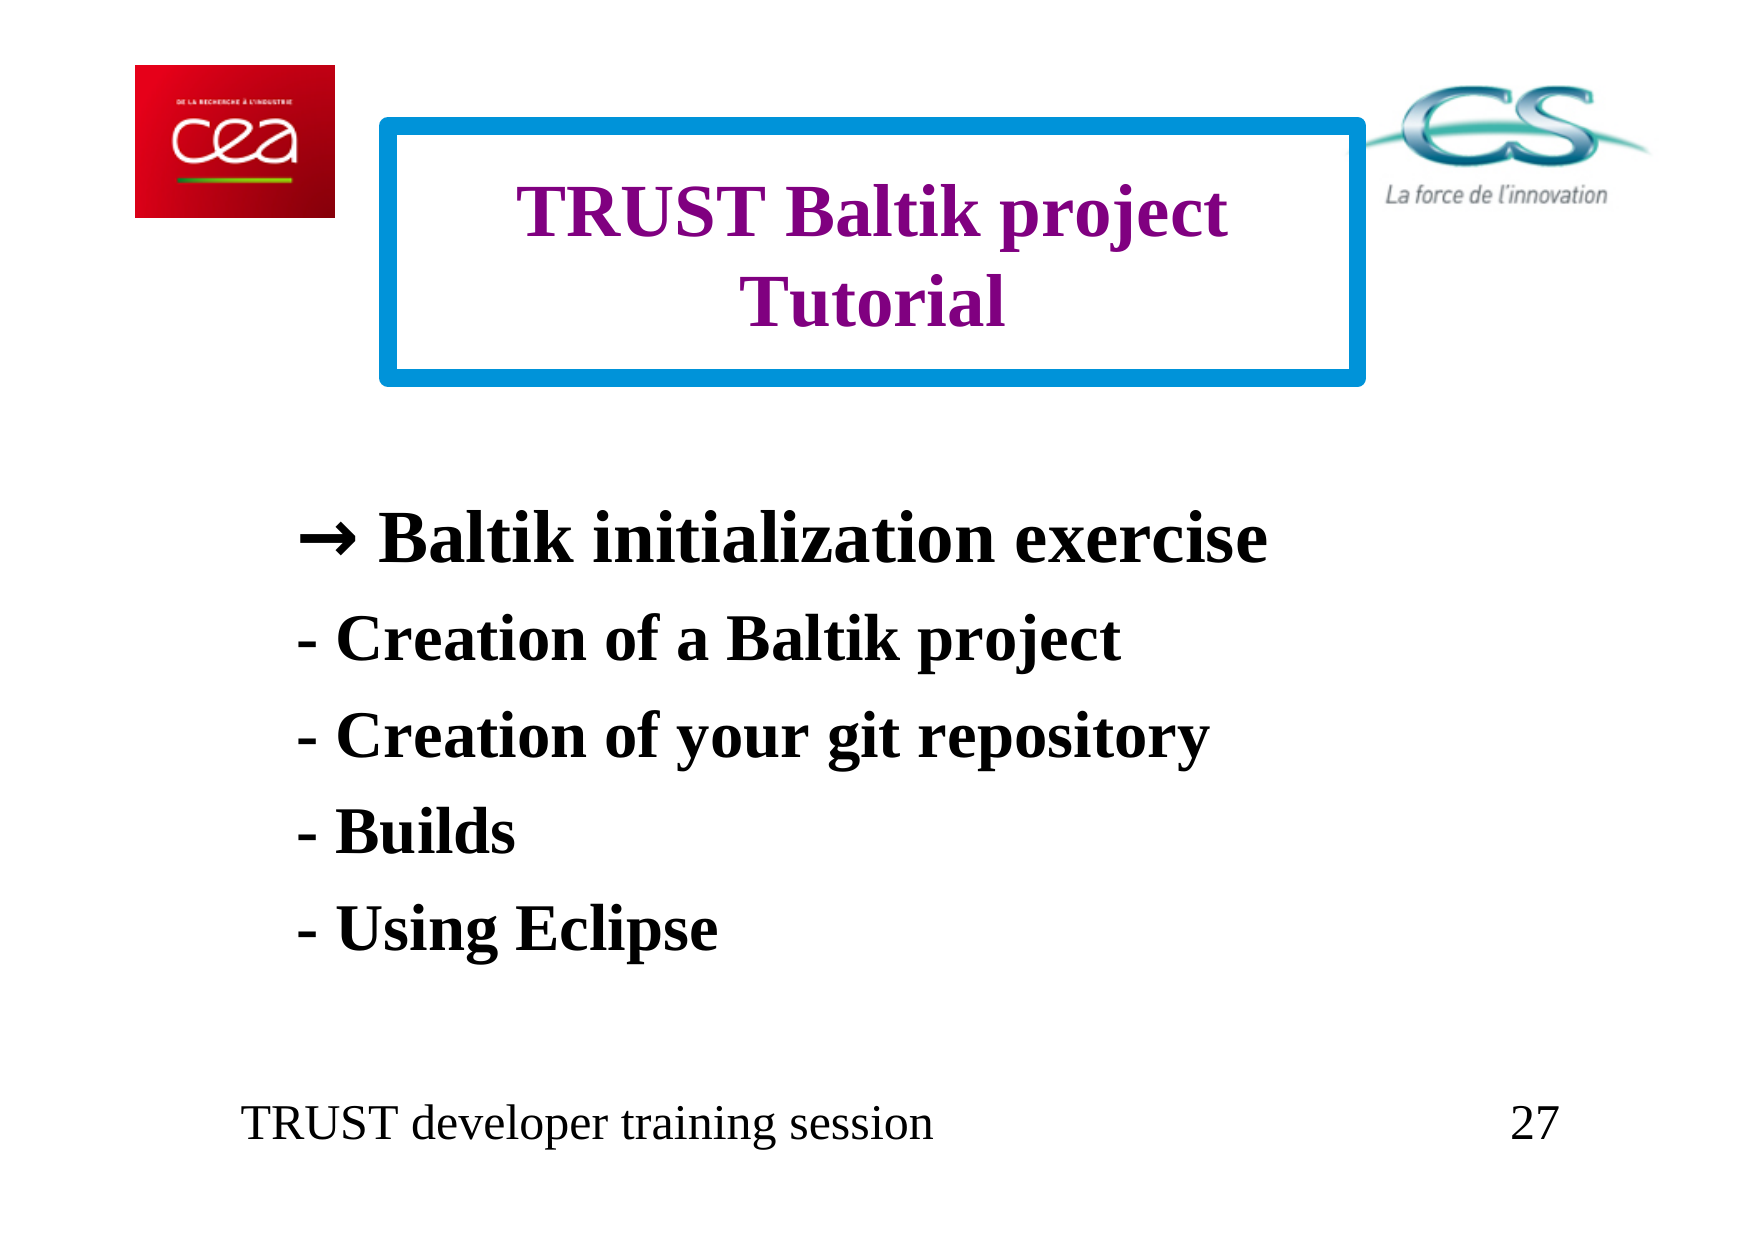

TRUST Baltik project Tutorial
# → Baltik initialization exercise
- Creation of a Baltik project
- Creation of your git repository
- Builds
- Using Eclipse
TRUST developer training session
27